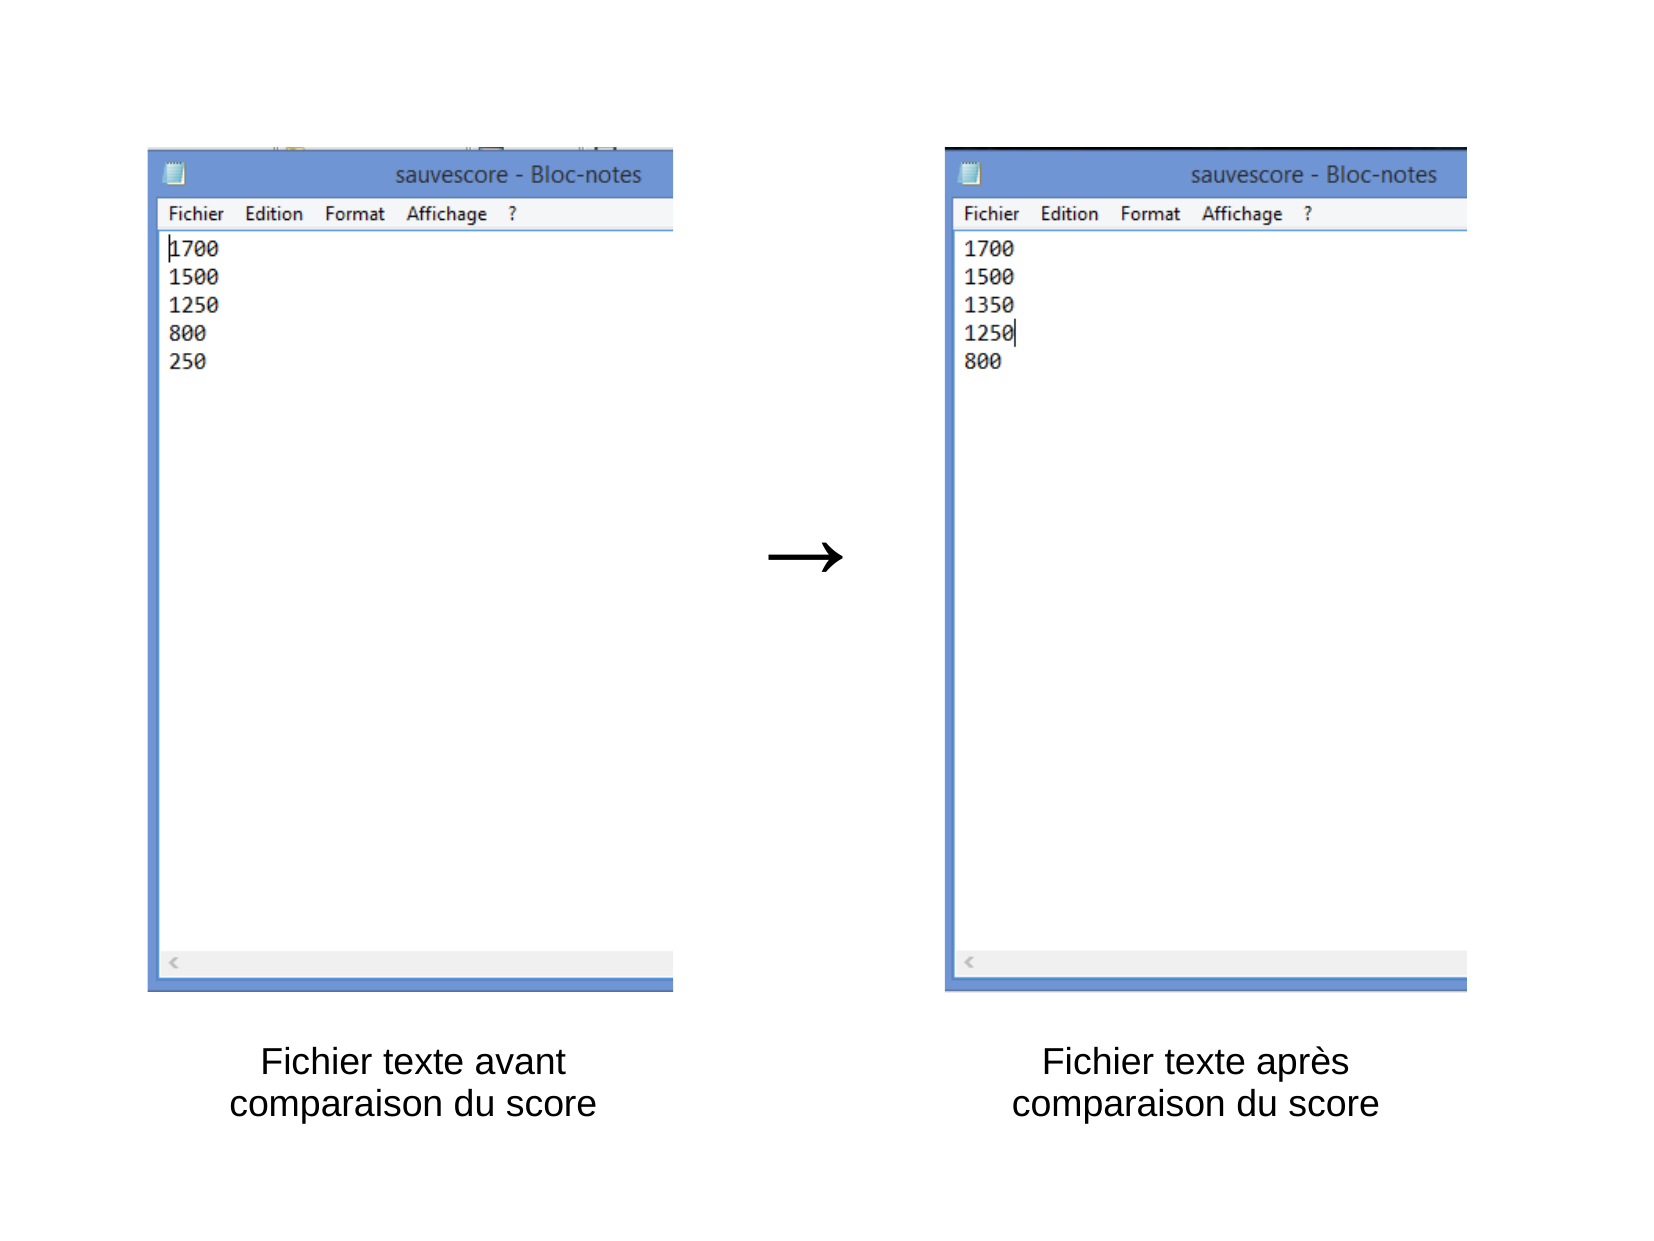

→
Fichier texte avant comparaison du score
Fichier texte après comparaison du score